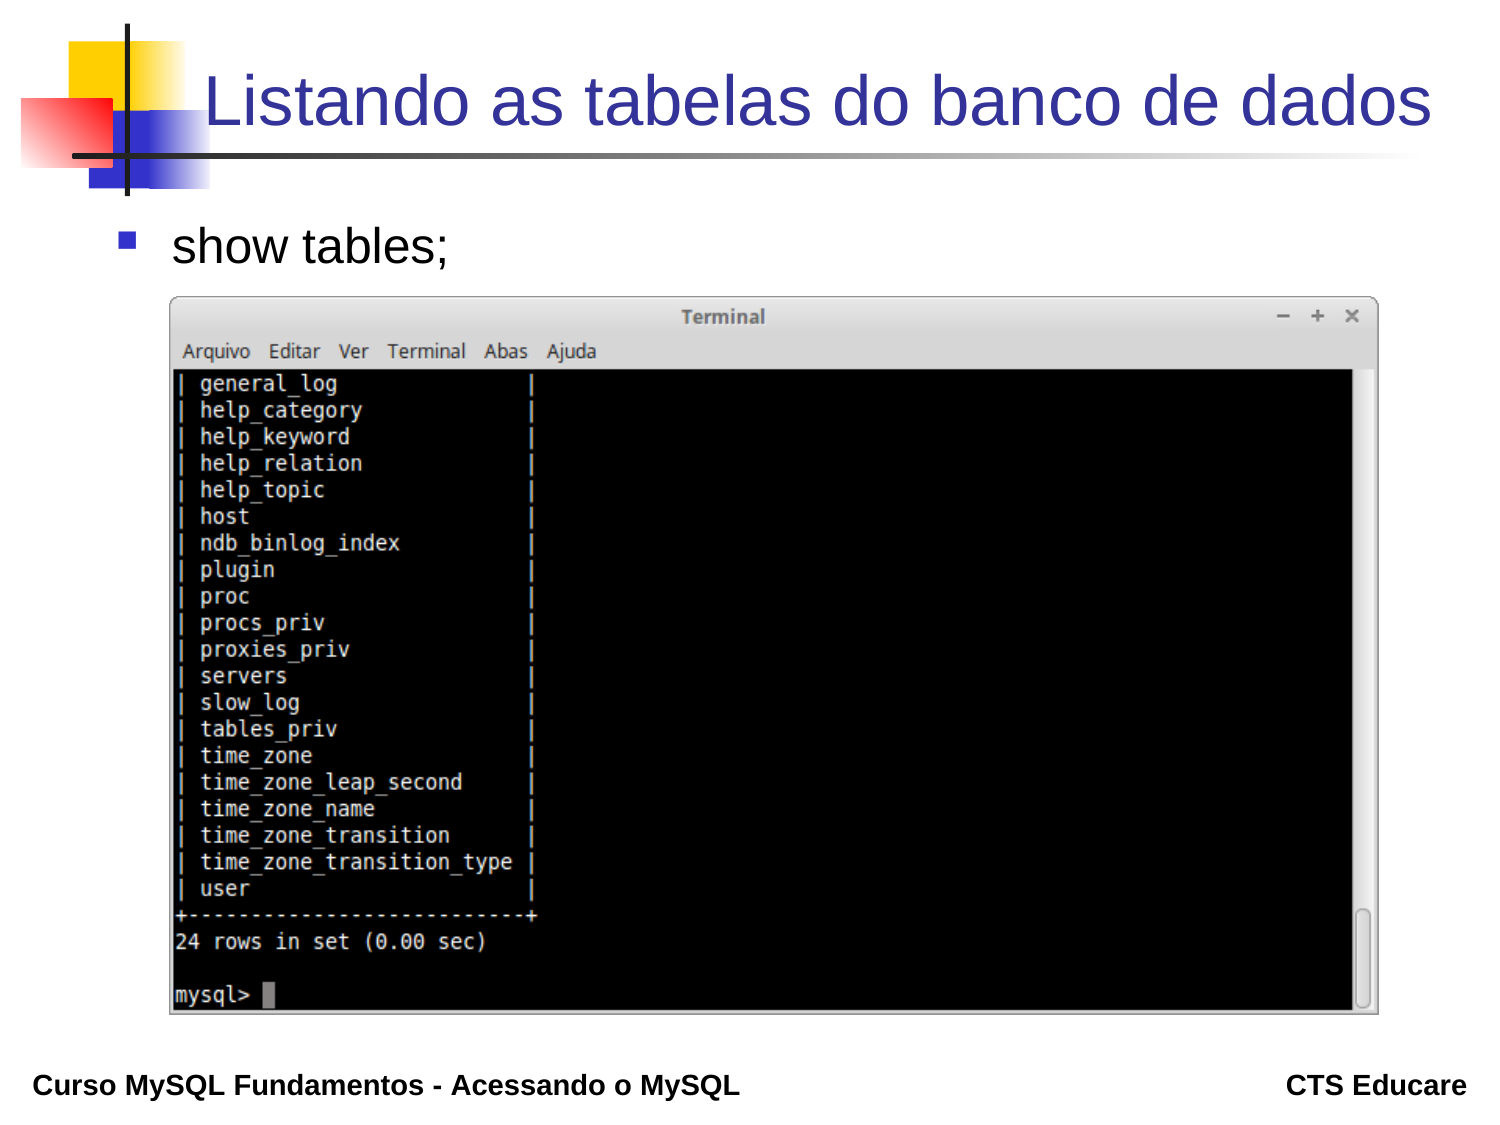

Listando as tabelas do banco de dados
show tables;